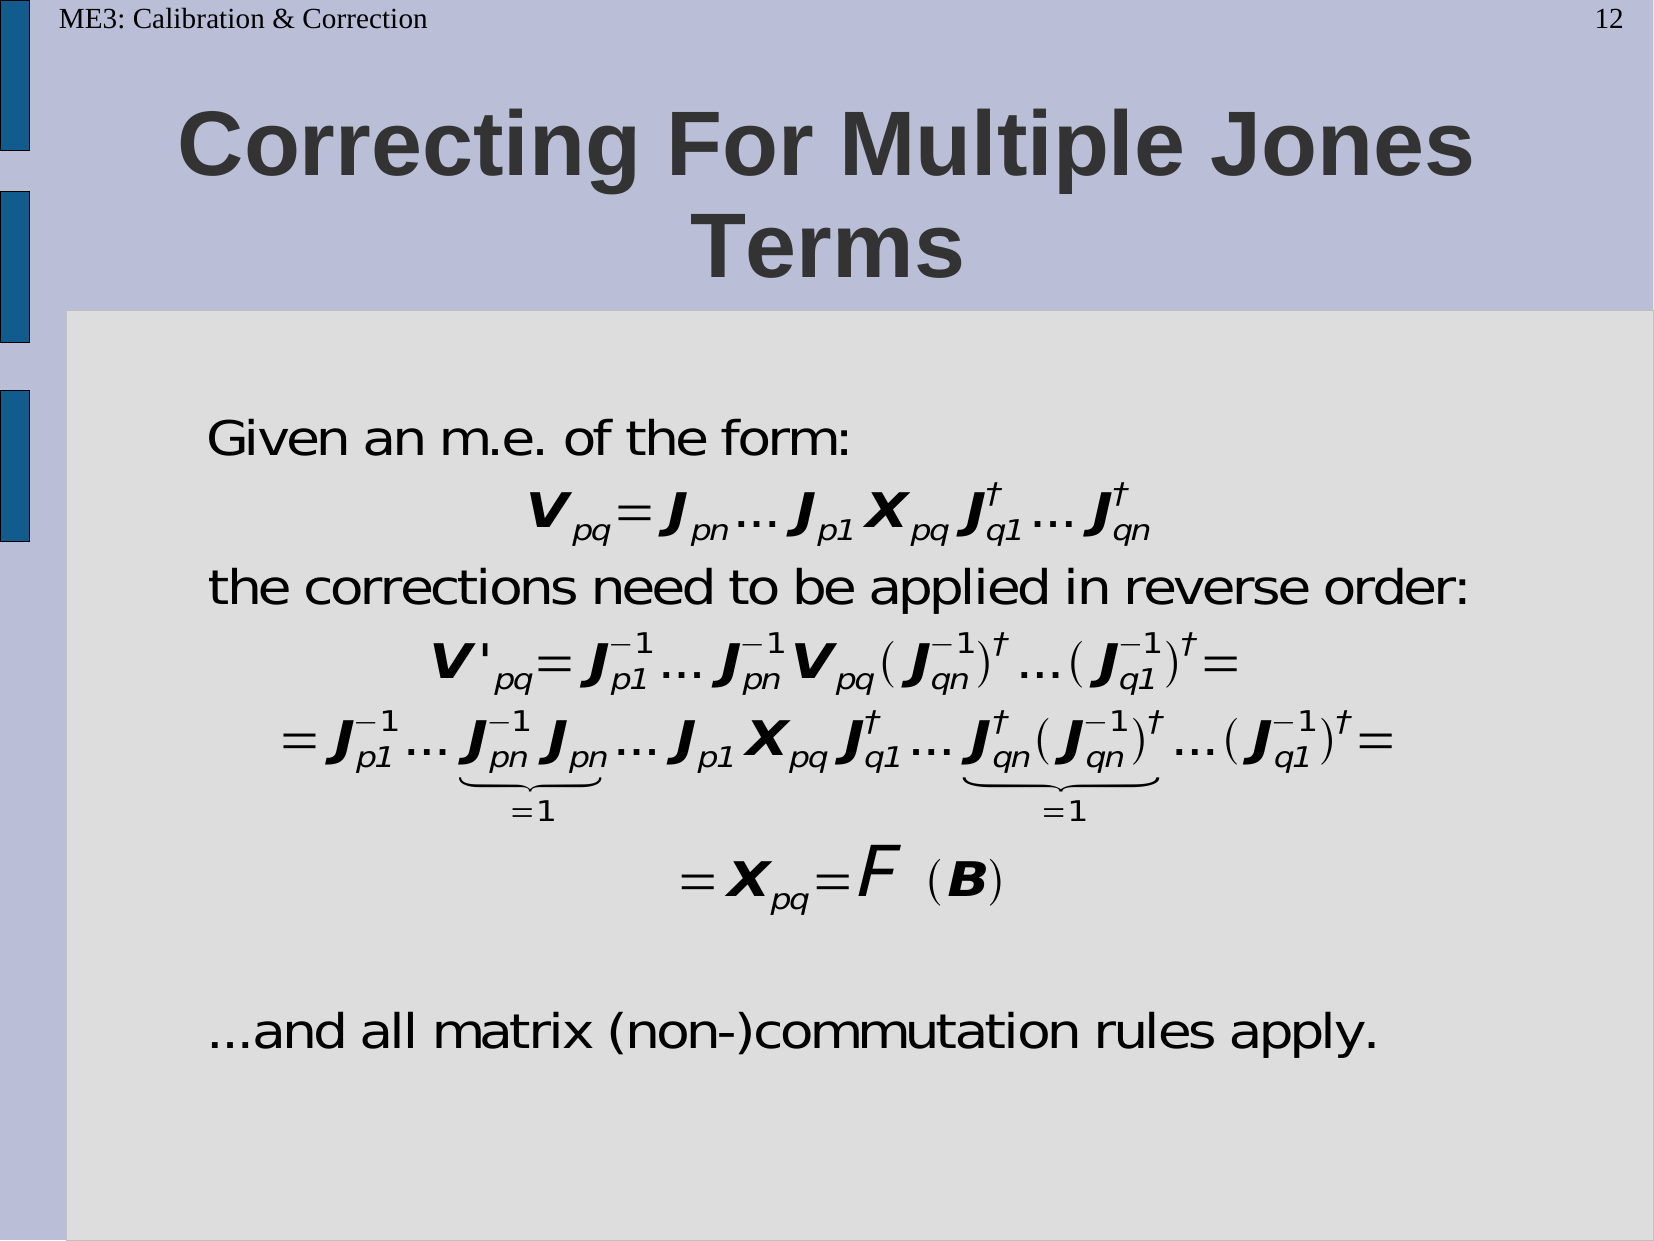

ME3: Calibration & Correction
12
# Correcting For Multiple Jones Terms